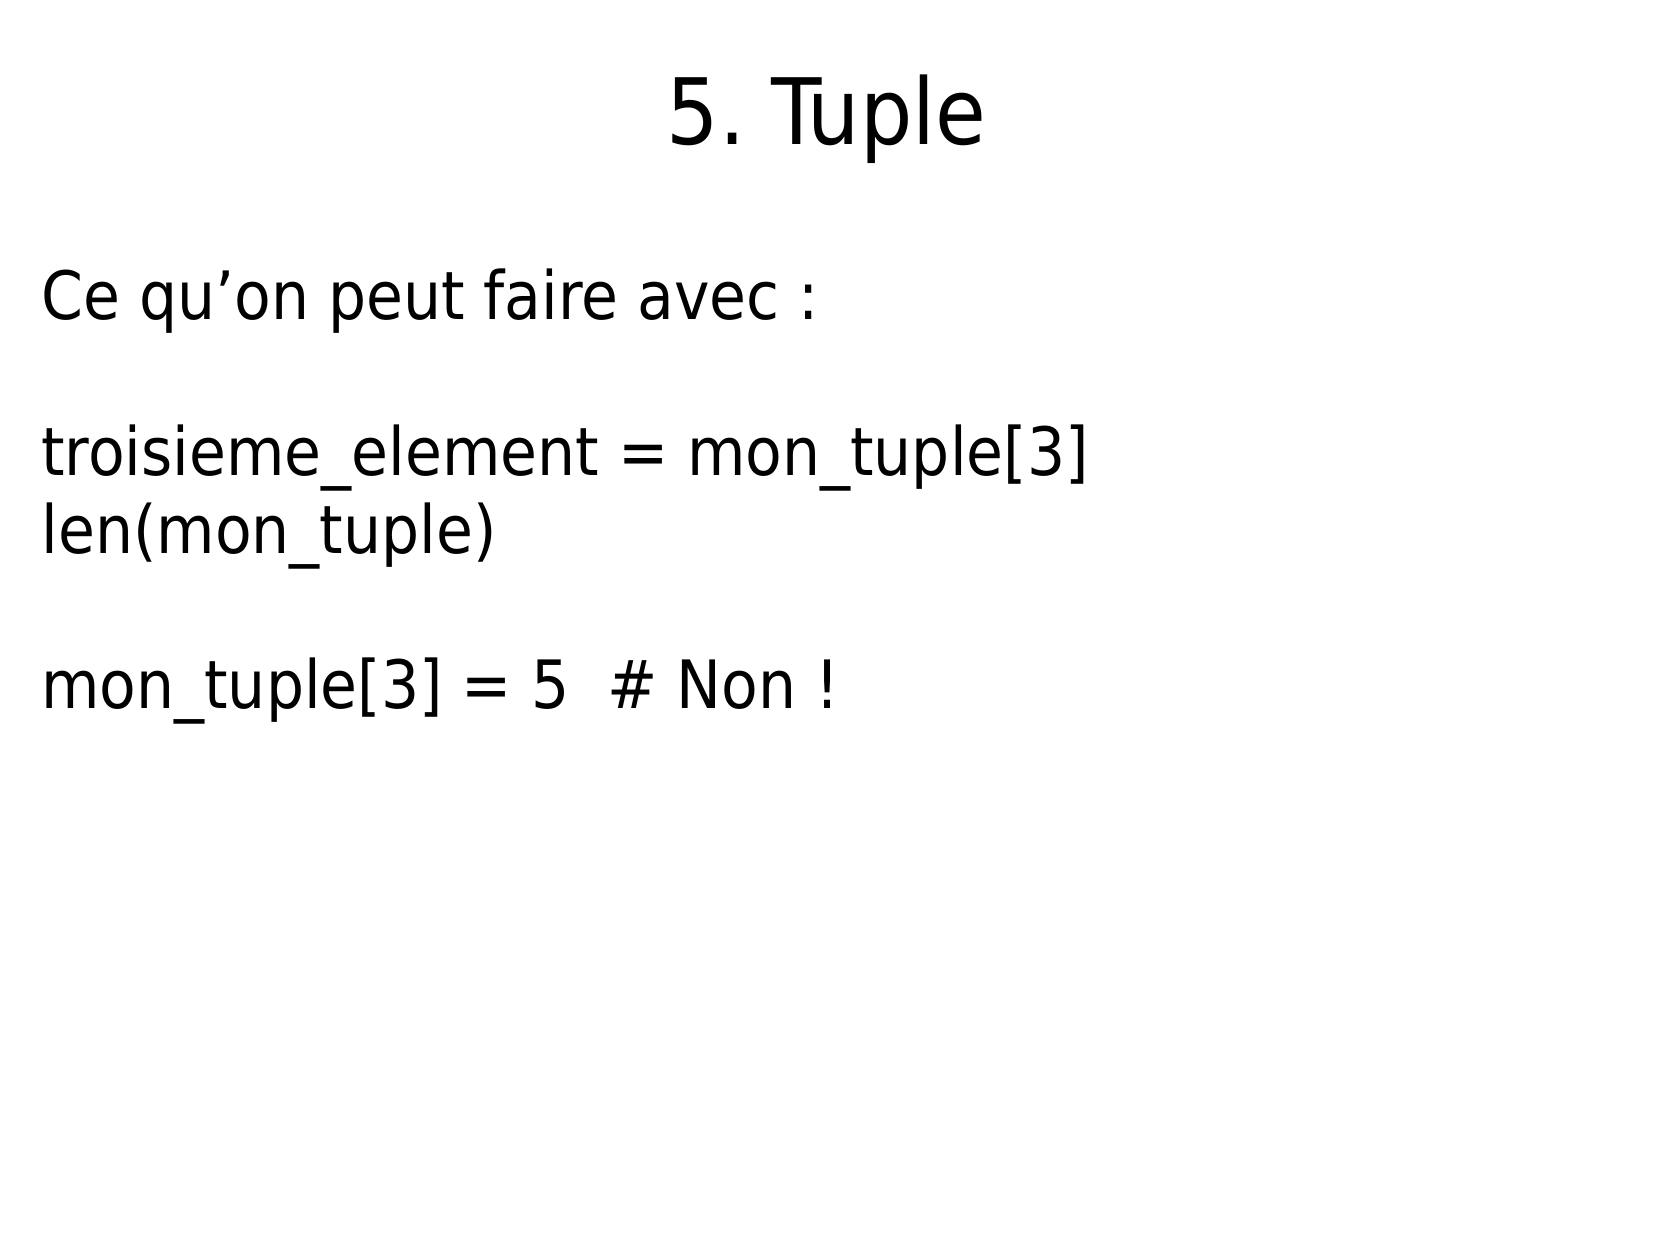

# 5. Tuple
Ce qu’on peut faire avec :
troisieme_element = mon_tuple[3]
len(mon_tuple)
mon_tuple[3] = 5 # Non !